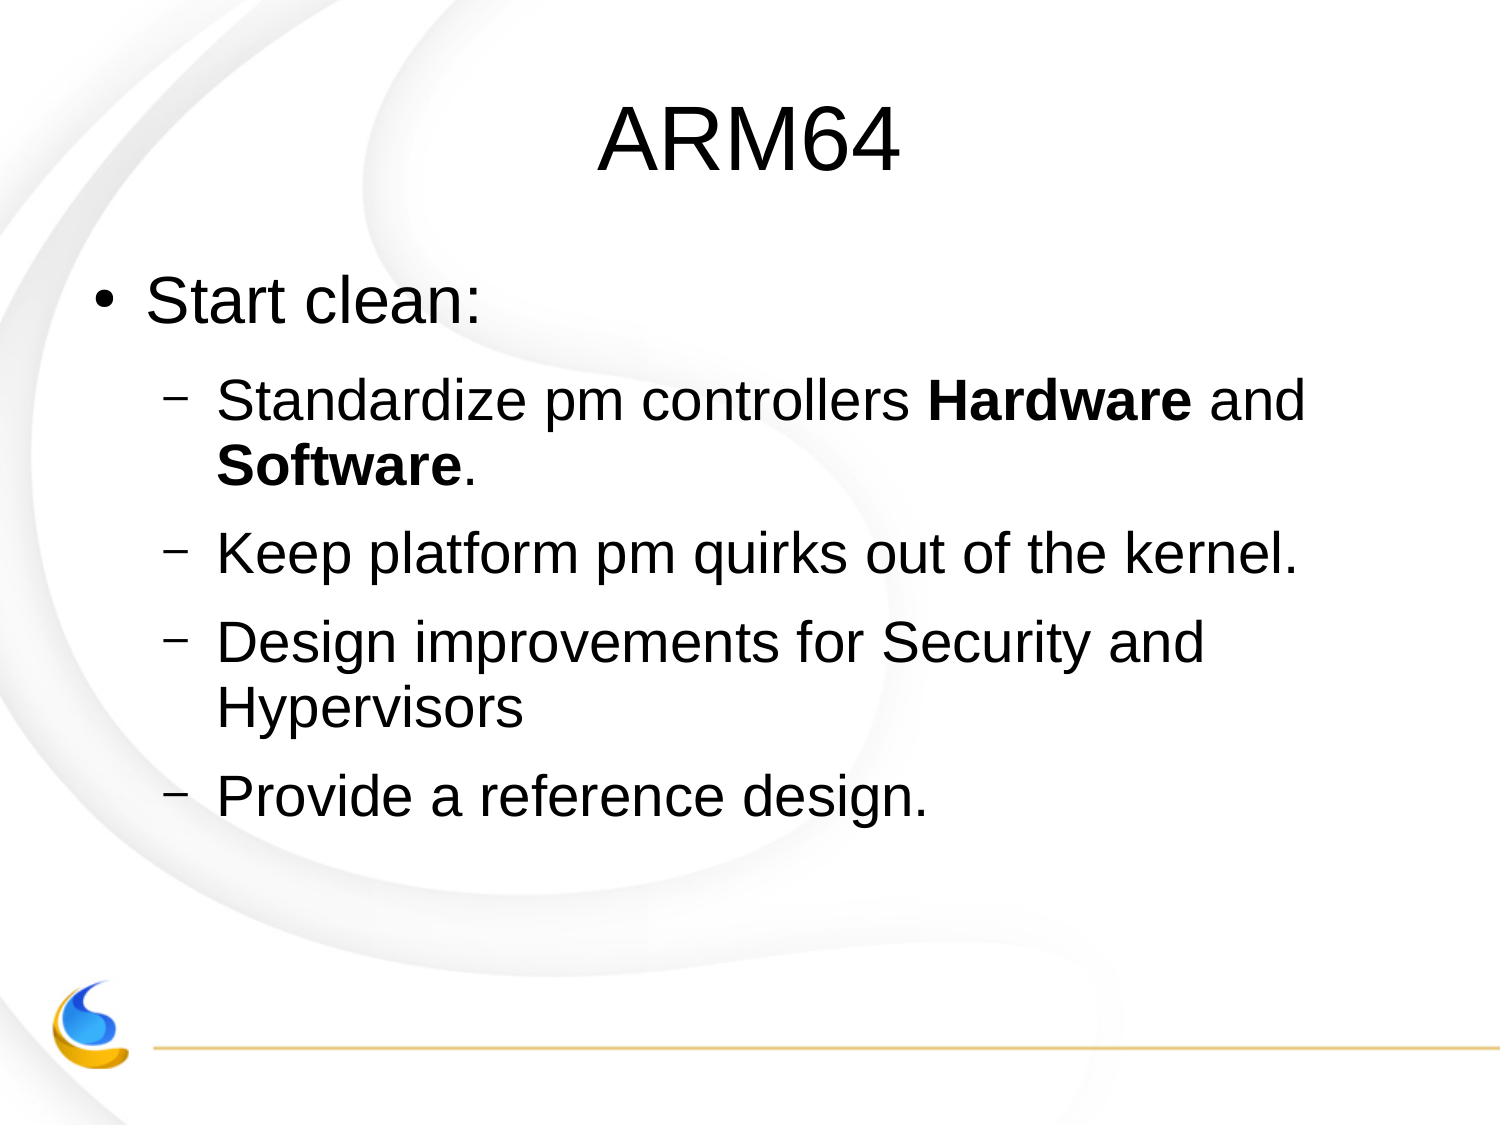

# ARM64
Start clean:
Standardize pm controllers Hardware and Software.
Keep platform pm quirks out of the kernel.
Design improvements for Security and Hypervisors
Provide a reference design.